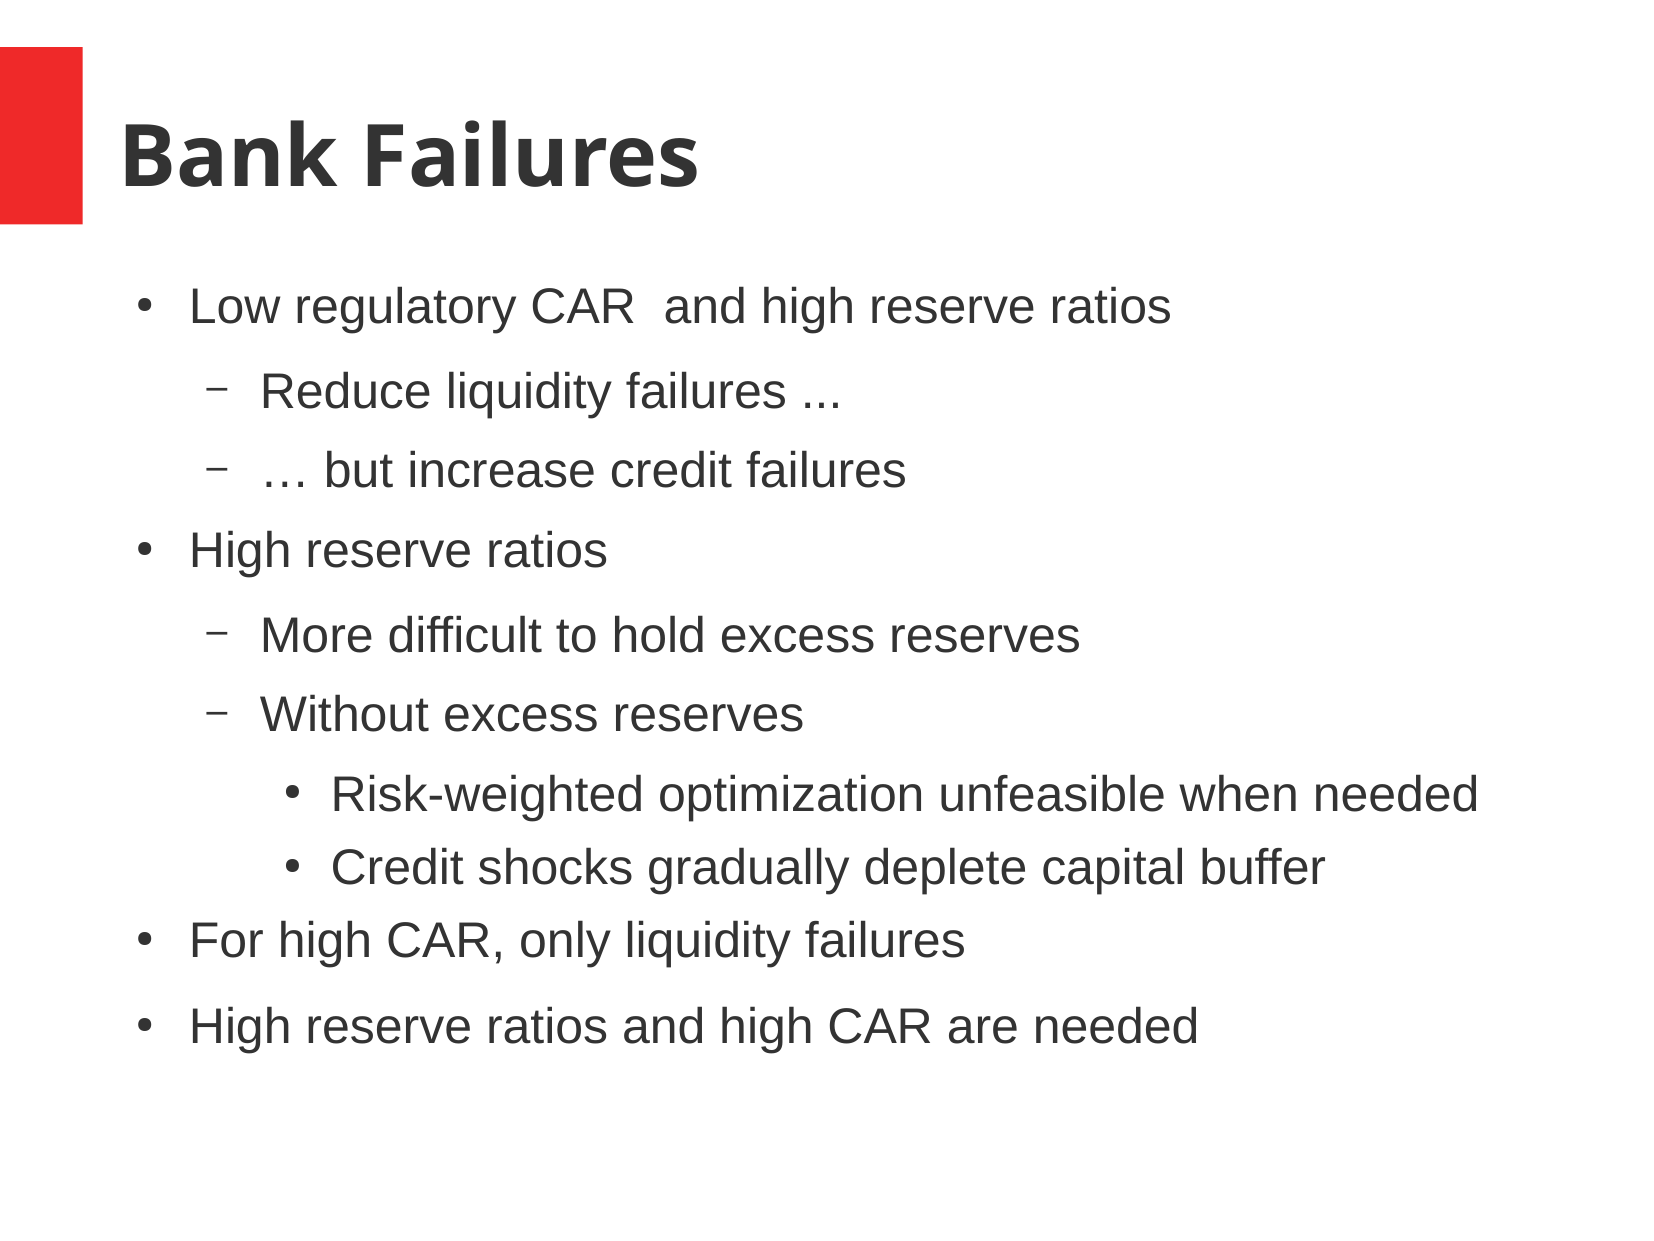

# Bank Failures
Low regulatory CAR and high reserve ratios
Reduce liquidity failures ...
… but increase credit failures
High reserve ratios
More difficult to hold excess reserves
Without excess reserves
Risk-weighted optimization unfeasible when needed
Credit shocks gradually deplete capital buffer
For high CAR, only liquidity failures
High reserve ratios and high CAR are needed